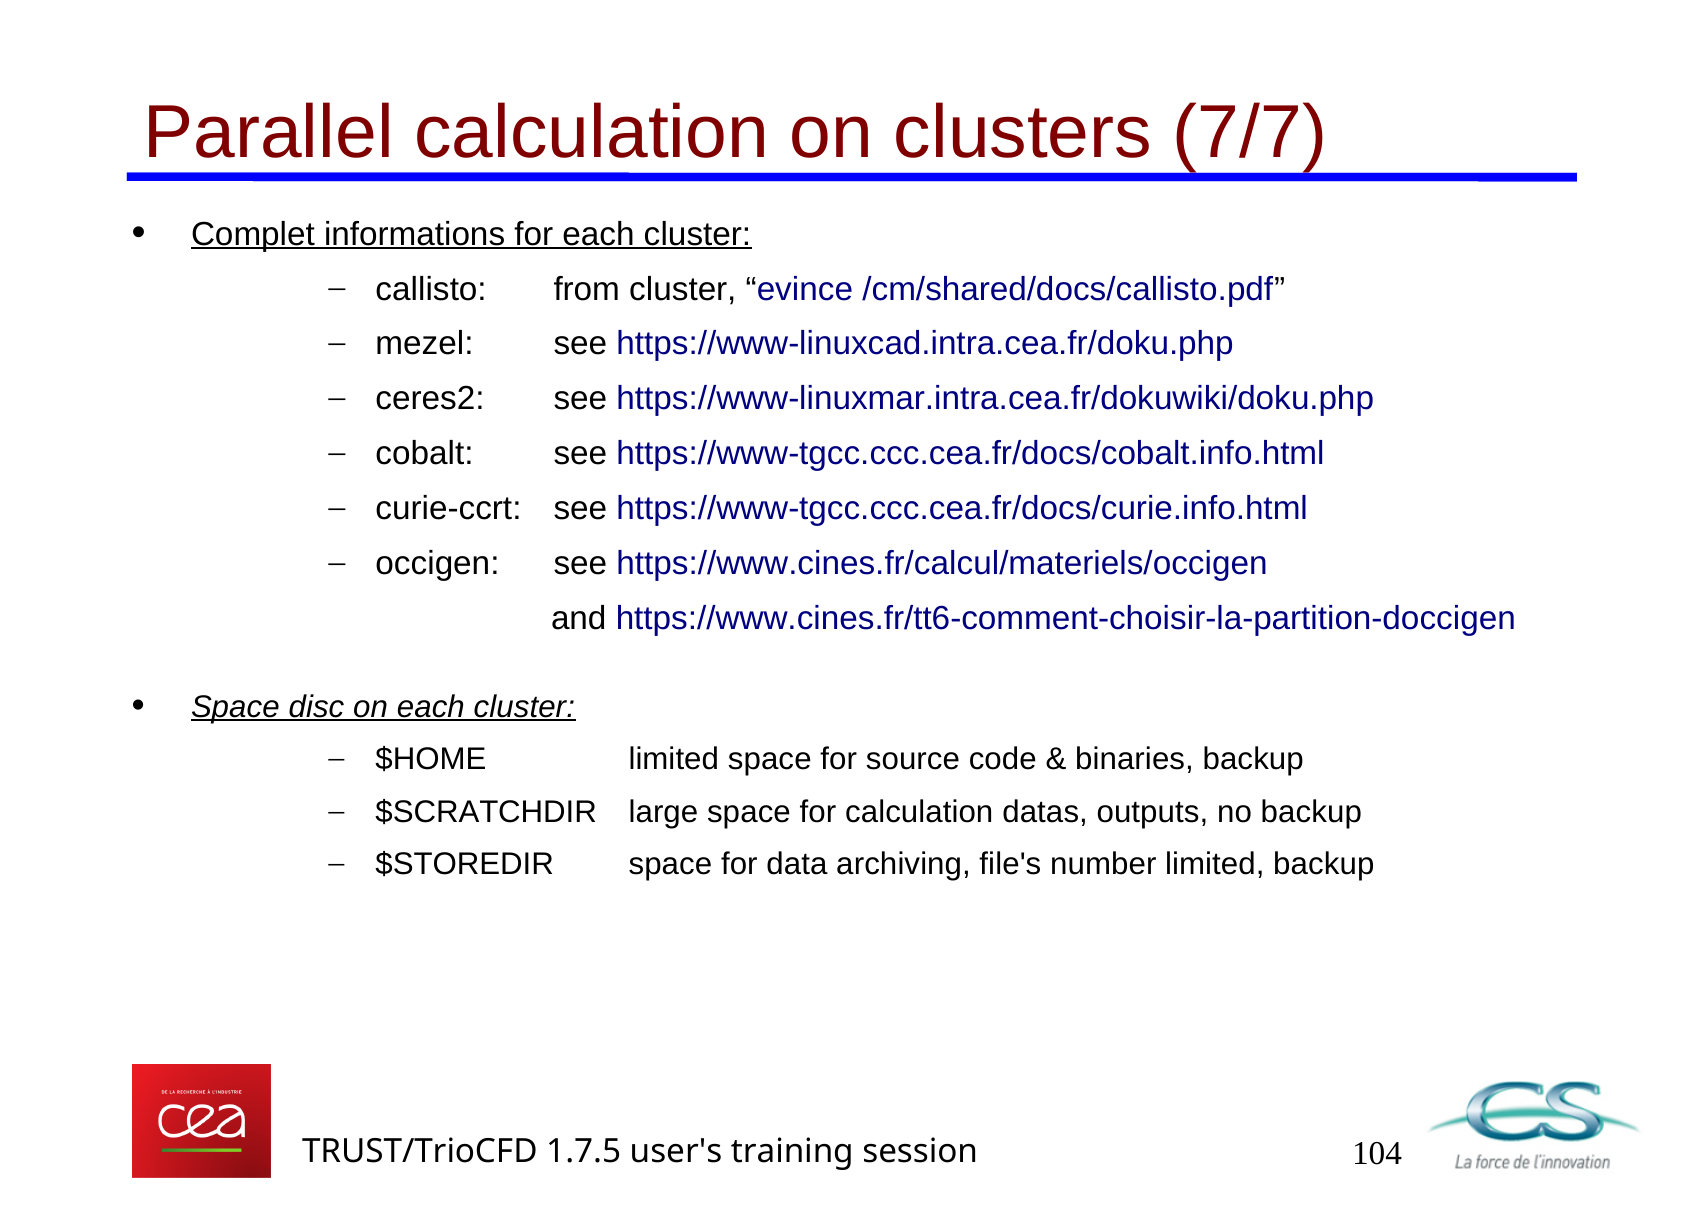

# Parallel calculation on clusters (7/7)
Complet informations for each cluster:
callisto:	from cluster, “evince /cm/shared/docs/callisto.pdf”
mezel: 	see https://www-linuxcad.intra.cea.fr/doku.php
ceres2: 	see https://www-linuxmar.intra.cea.fr/dokuwiki/doku.php
cobalt: 	see https://www-tgcc.ccc.cea.fr/docs/cobalt.info.html
curie-ccrt: 	see https://www-tgcc.ccc.cea.fr/docs/curie.info.html
occigen: 	see https://www.cines.fr/calcul/materiels/occigen
 and https://www.cines.fr/tt6-comment-choisir-la-partition-doccigen
Space disc on each cluster:
$HOME		limited space for source code & binaries, backup
$SCRATCHDIR	large space for calculation datas, outputs, no backup
$STOREDIR	space for data archiving, file's number limited, backup
TRUST/TrioCFD 1.7.5 user's training session
104